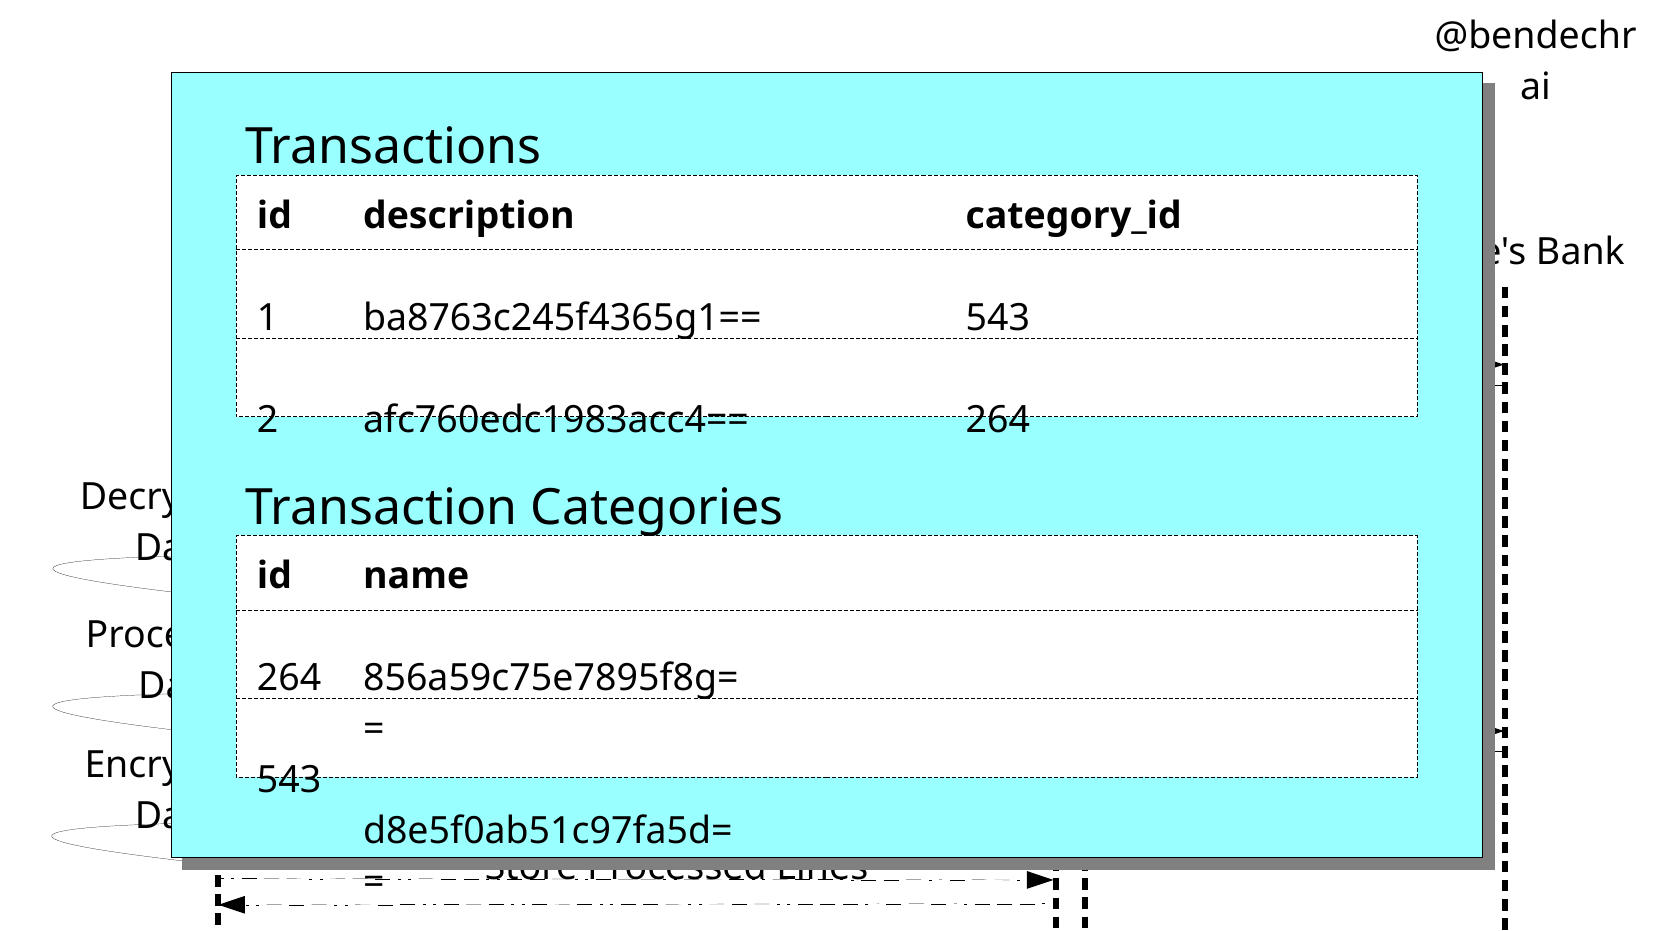

# Client Side Processing
Transactions
id
1
2
description
ba8763c245f4365g1==
afc760edc1983acc4==
category_id
543
264
Transaction Categories
name
856a59c75e7895f8g==
d8e5f0ab51c97fa5d==
id
264
543
Alice
Transaction Server
Alice's Bank
Profile Server
Get Processing Rules
Get Statement
Encrypt Data
Get Unprocessed Lines
Decrypt
Data
Encrypted Statement Data
Process
Data
Get Statement
Encrypt
Data
Encrypt Data
Store Processed Lines